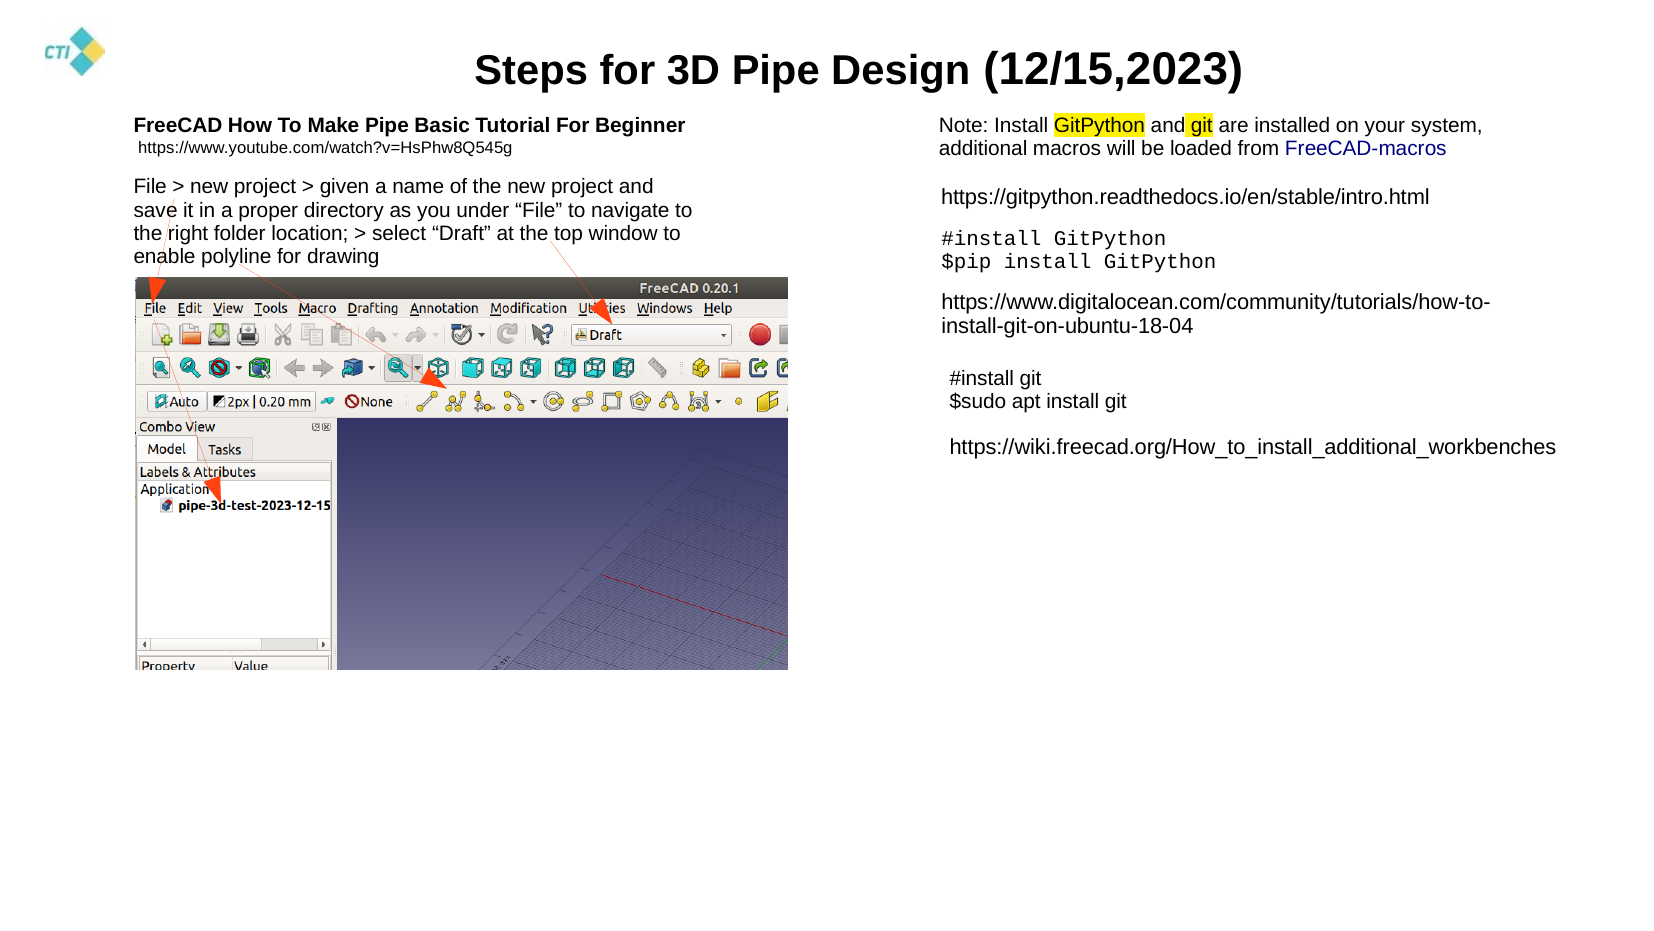

# Steps for 3D Pipe Design (12/15,2023)
New
New
Note: Install GitPython and git are installed on your system, additional macros will be loaded from FreeCAD-macros
FreeCAD How To Make Pipe Basic Tutorial For Beginner
https://www.youtube.com/watch?v=HsPhw8Q545g
File > new project > given a name of the new project and save it in a proper directory as you under “File” to navigate to the right folder location; > select “Draft” at the top window to enable polyline for drawing
https://gitpython.readthedocs.io/en/stable/intro.html
#install GitPython
$pip install GitPython
https://www.digitalocean.com/community/tutorials/how-to-install-git-on-ubuntu-18-04
#install git
$sudo apt install git
https://wiki.freecad.org/How_to_install_additional_workbenches